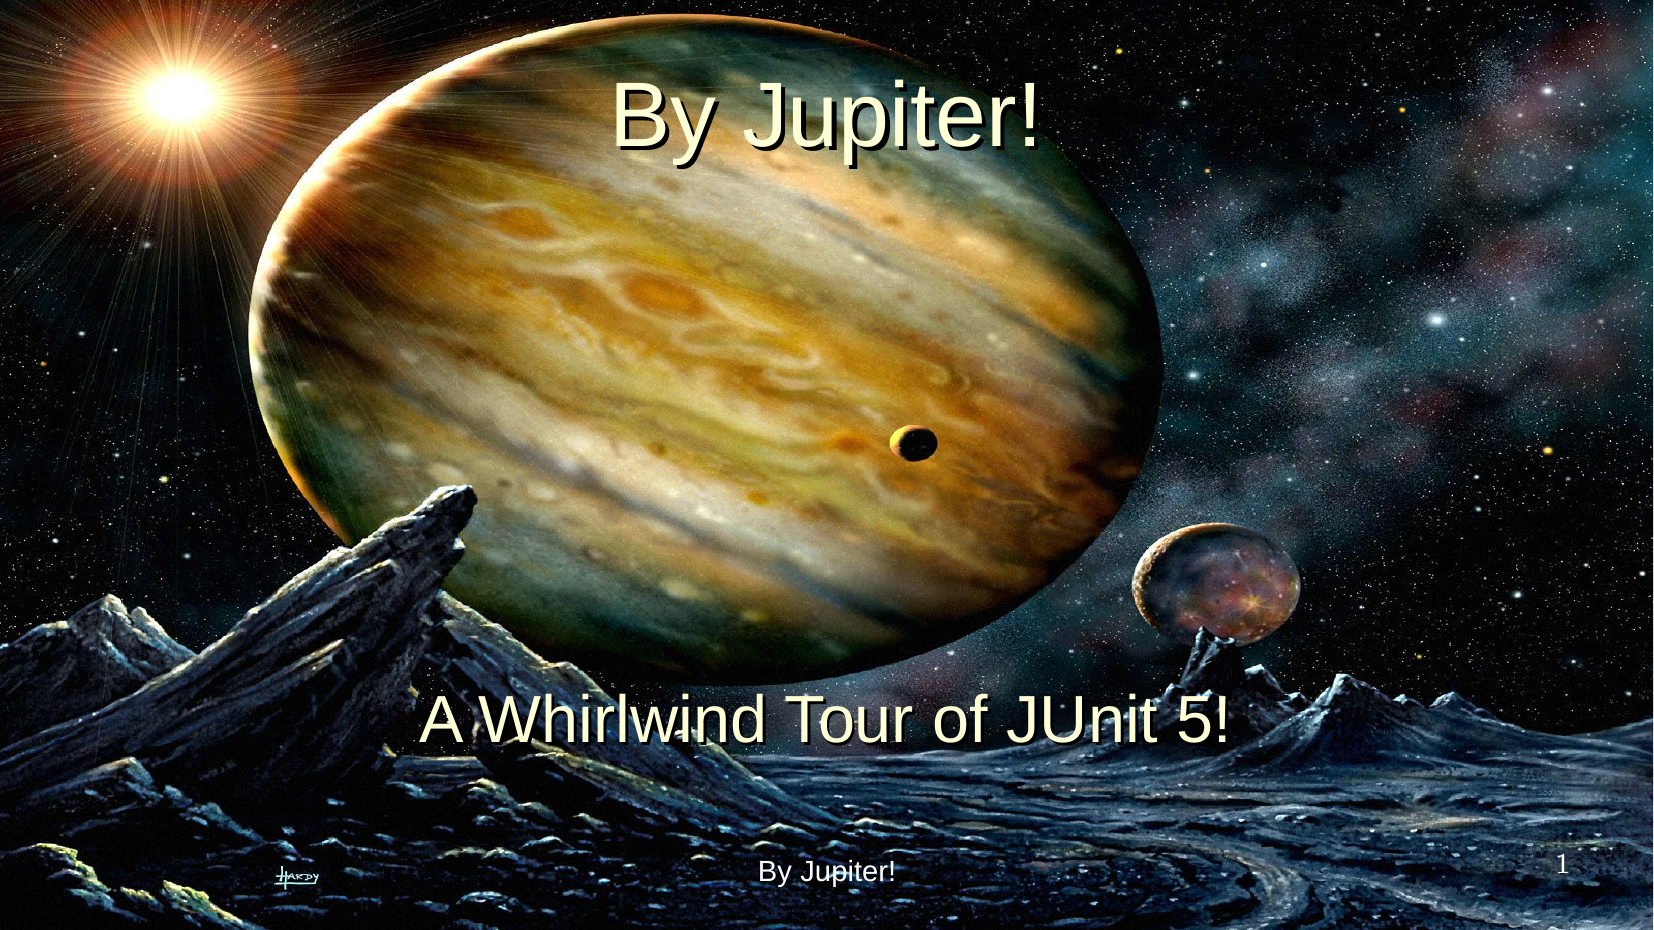

# By Jupiter!
A Whirlwind Tour of JUnit 5!